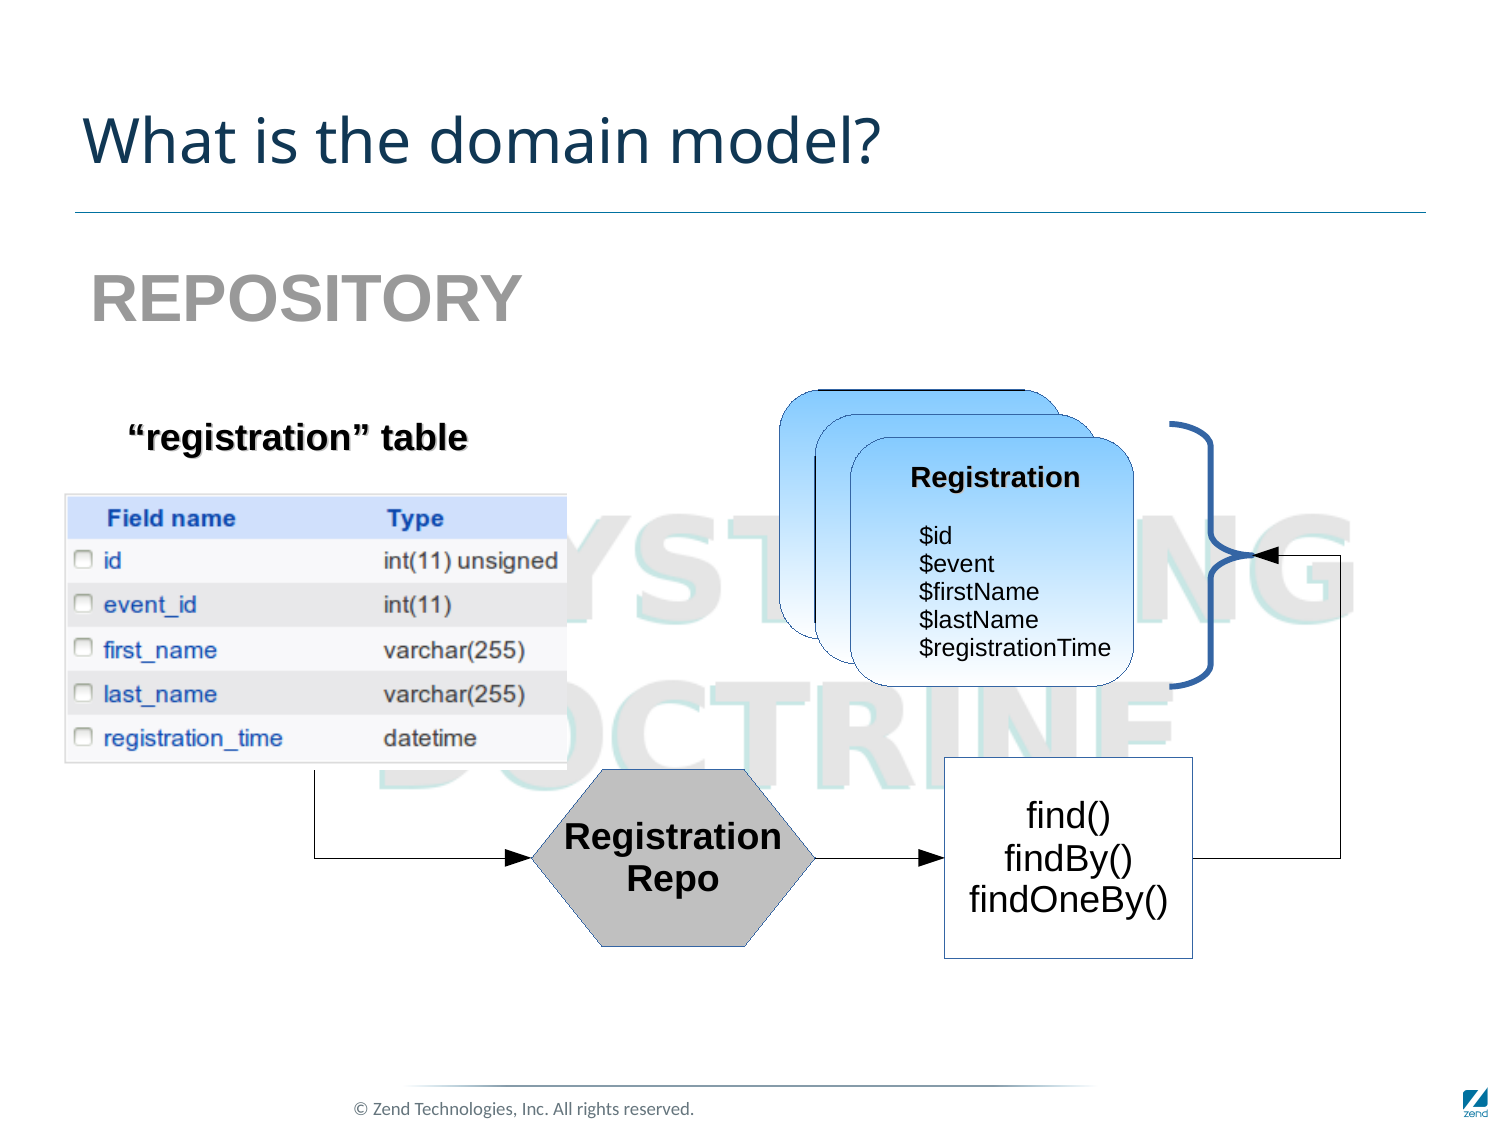

# What is the domain model?
Repository
 Registration
 $id
 $event
 $firstName
 $lastName
 $registrationTime
 Registration
 $id
 $event
 $firstName
 $lastName
 $registrationTime
 Registration
 $id
 $event
 $firstName
 $lastName
 $registrationTime
“registration” table
find()
findBy()
findOneBy()
Registration
Repo